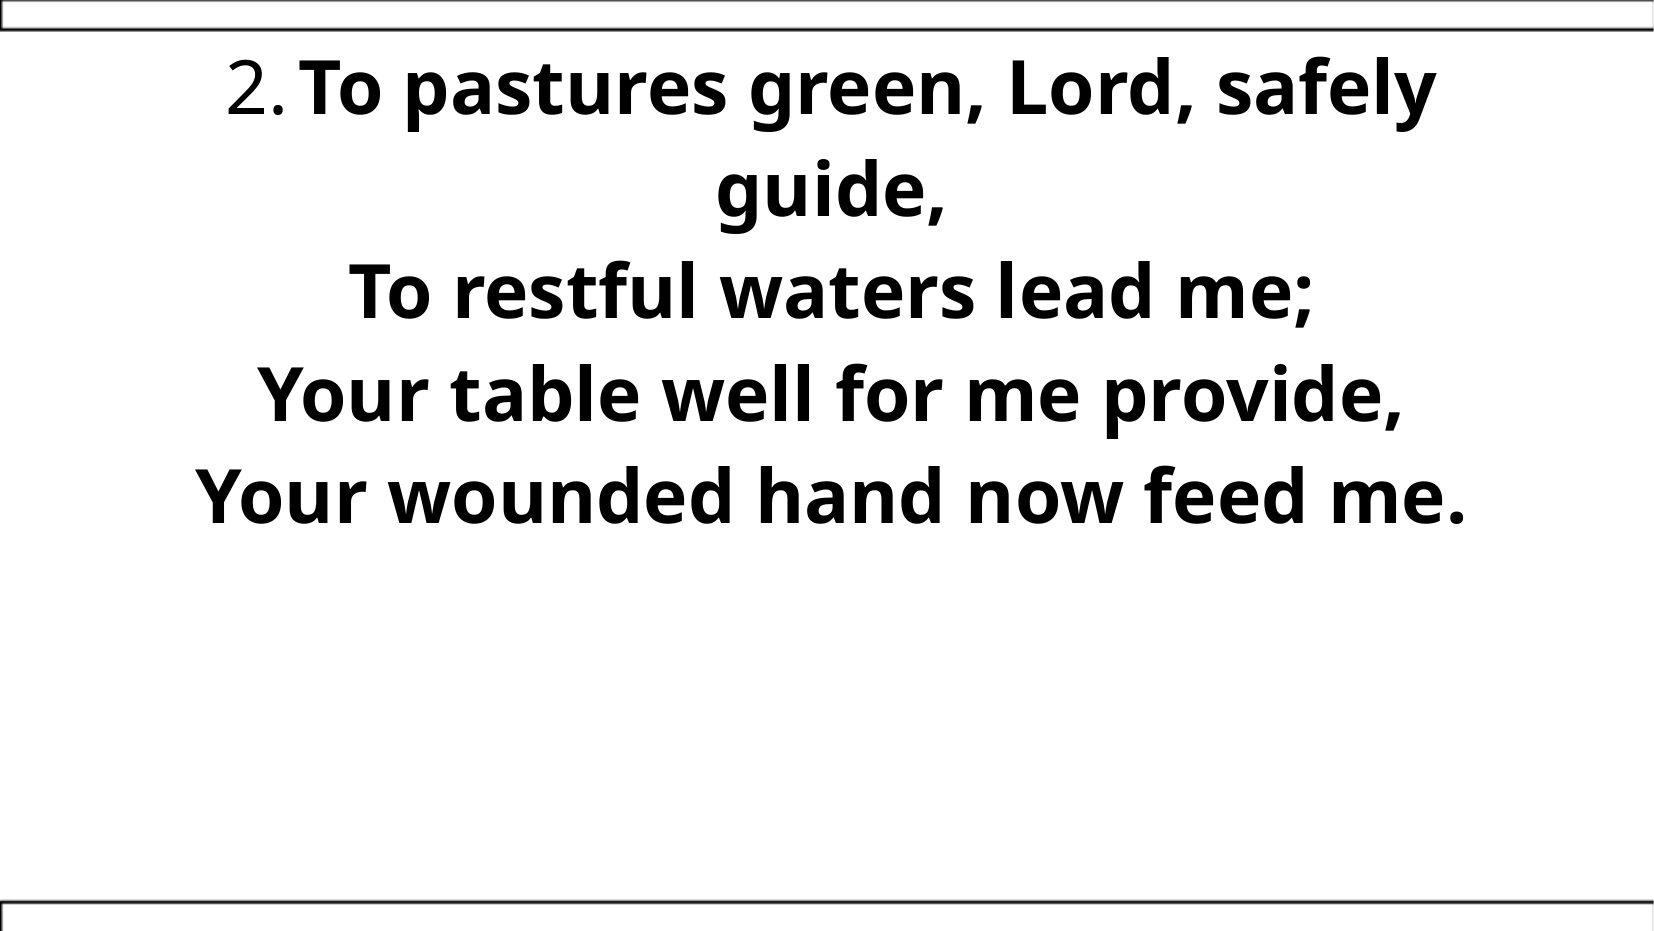

2.	To pastures green, Lord, safely guide,
To restful waters lead me;
Your table well for me provide,
Your wounded hand now feed me.